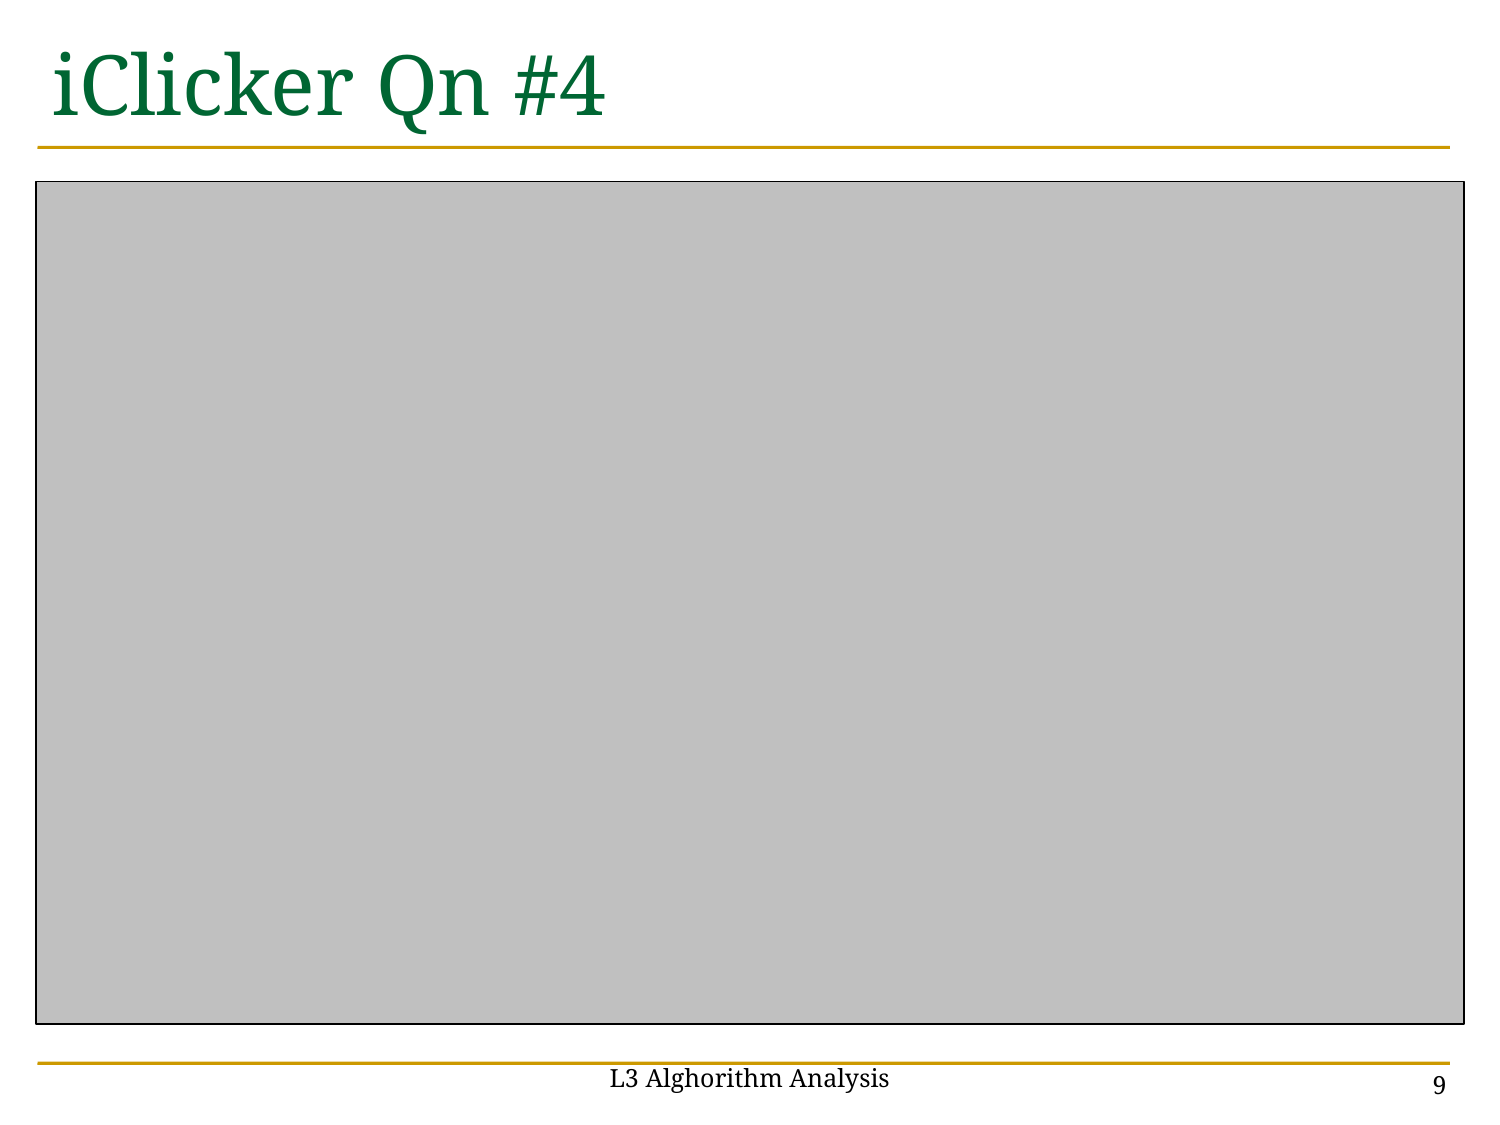

# iClicker Qn #4
How do we justify providing a recursive function?
It is easier and intuitive to write a recursive function
Perform time analysis to make sure it still works timely
Make sure it works for the required problem size - N
A. 	1 only
B. 	1 and 2 only
C. 	1 and 3 only
D. 	All of the above
L3 Alghorithm Analysis